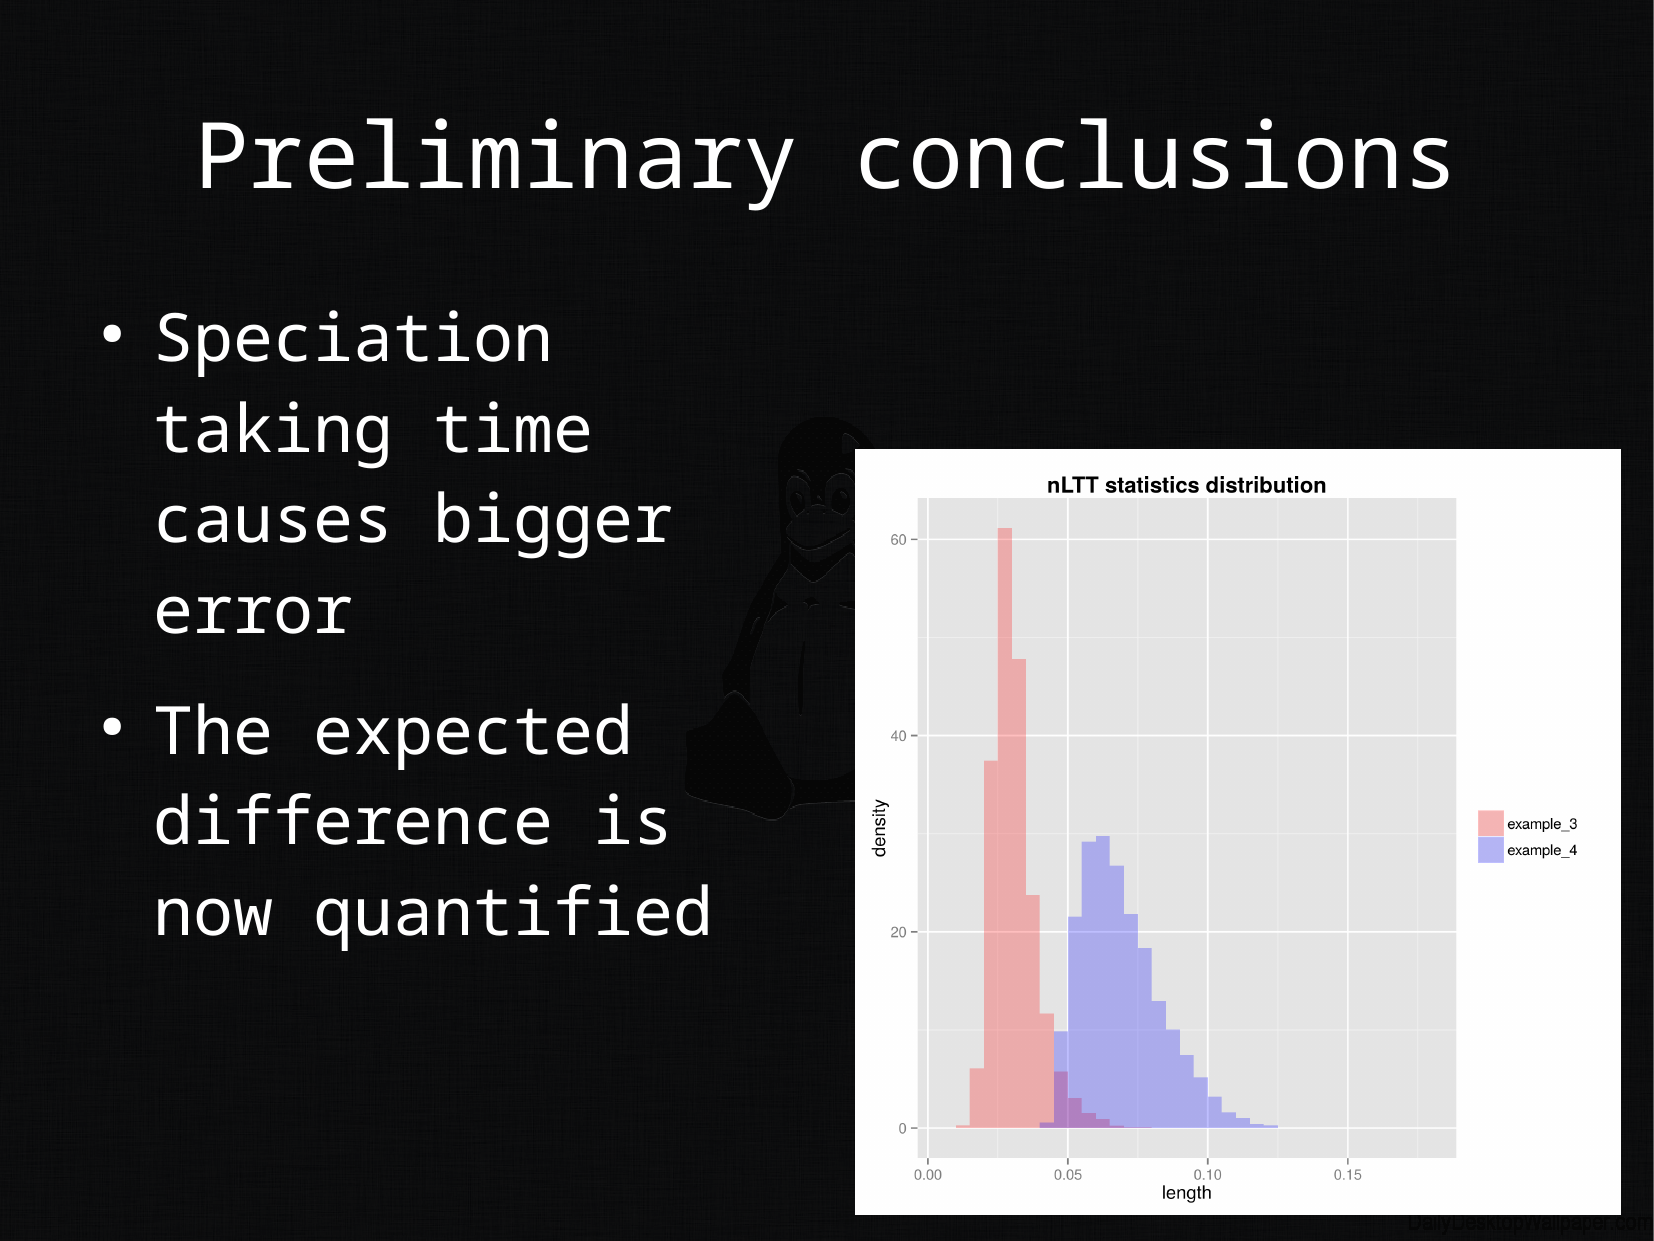

# Preliminary conclusions
Speciation taking time causes bigger error
The expected difference is now quantified